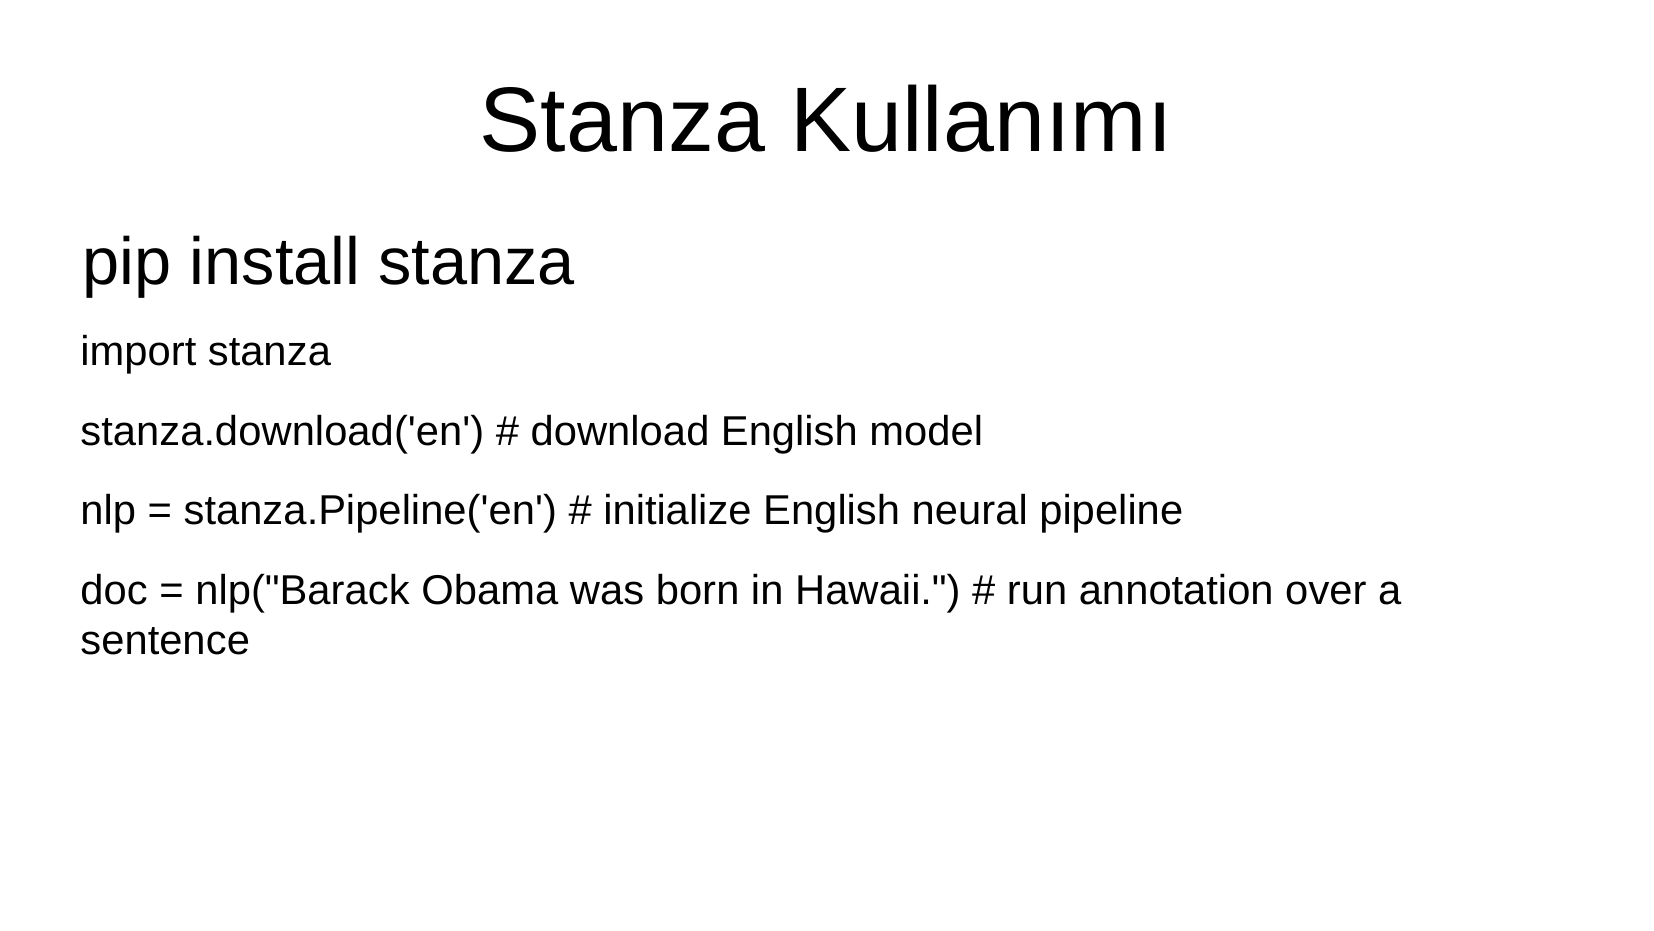

# Stanza Kullanımı
pip install stanza
import stanza
stanza.download('en') # download English model
nlp = stanza.Pipeline('en') # initialize English neural pipeline
doc = nlp("Barack Obama was born in Hawaii.") # run annotation over a sentence